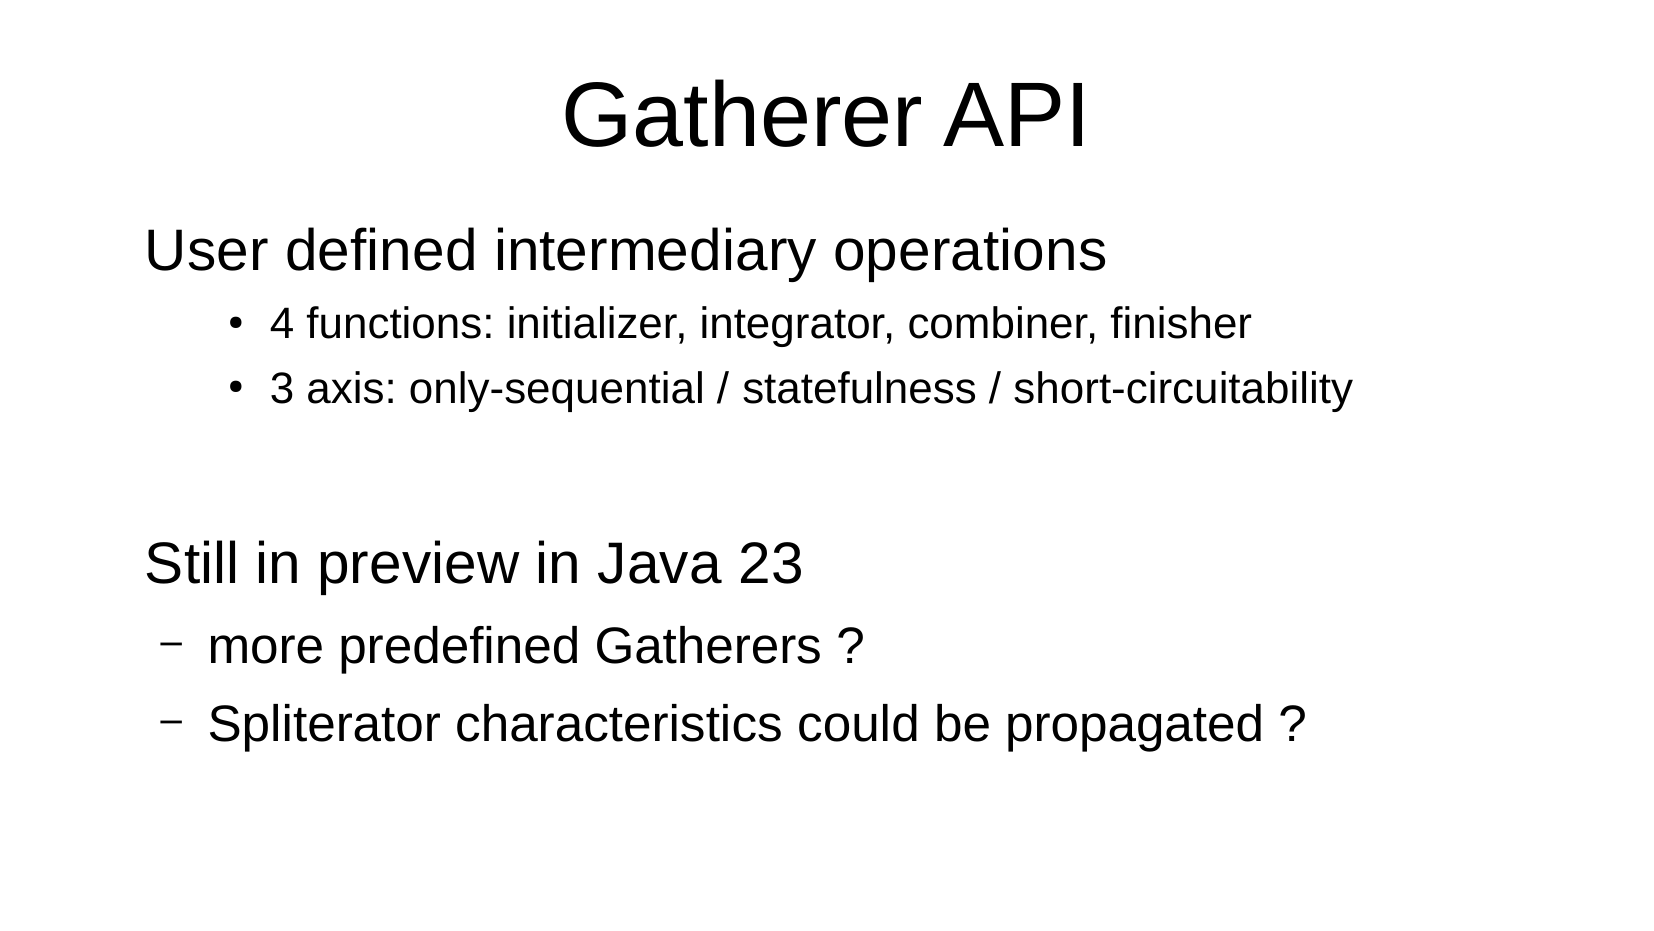

# Gatherer API
User defined intermediary operations
4 functions: initializer, integrator, combiner, finisher
3 axis: only-sequential / statefulness / short-circuitability
Still in preview in Java 23
more predefined Gatherers ?
Spliterator characteristics could be propagated ?